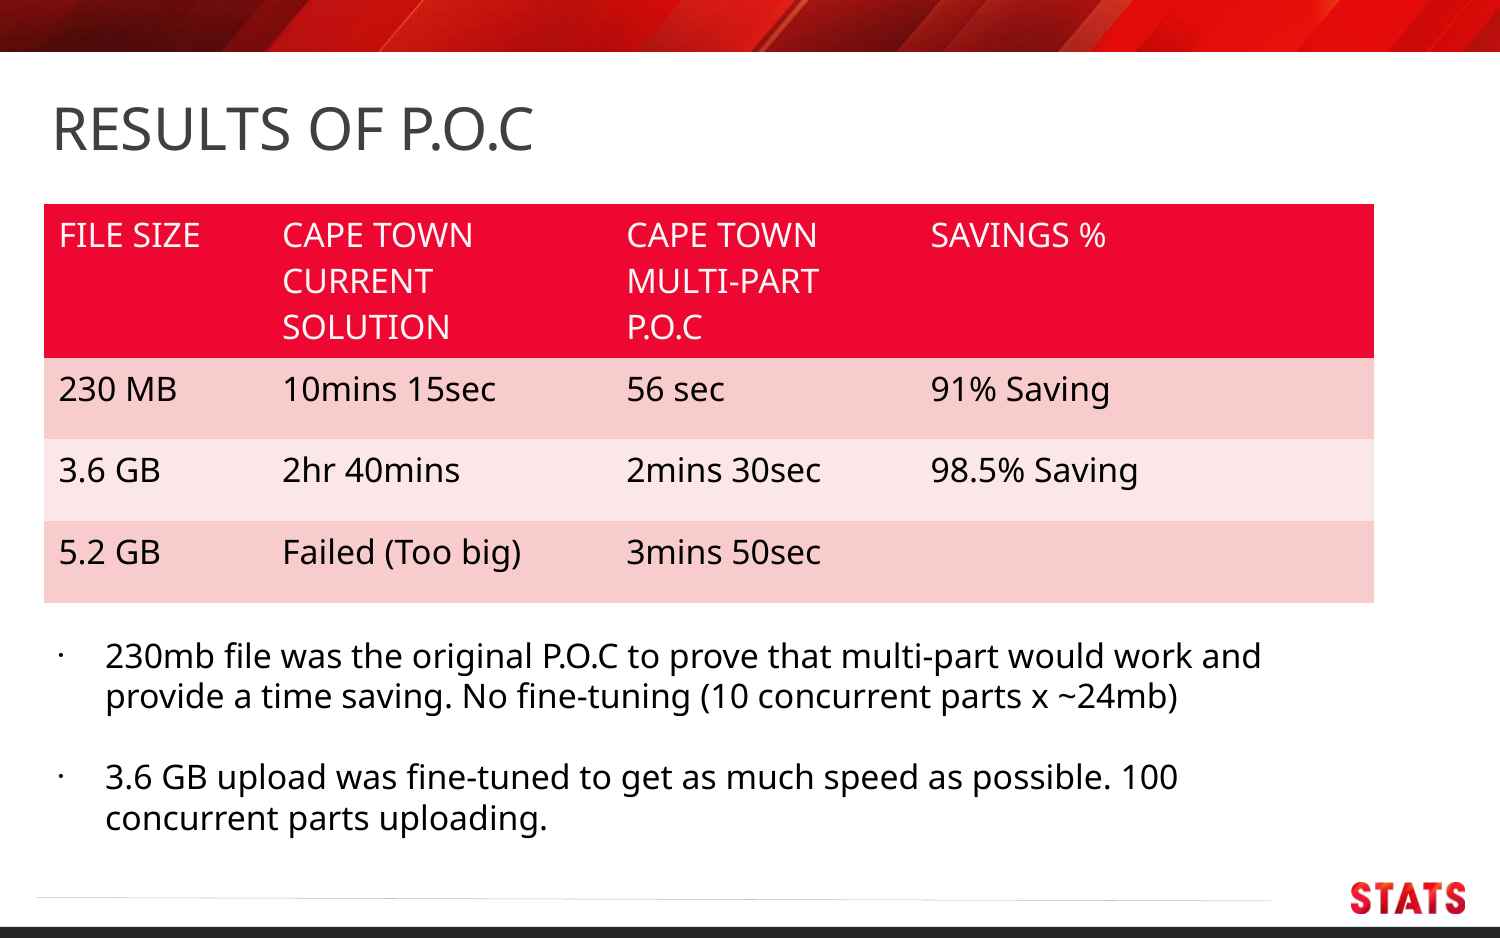

# RESULTS OF P.O.C
| FILE SIZE | CAPE TOWN CURRENT SOLUTION | CAPE TOWN MULTI-PART P.O.C | SAVINGS % |
| --- | --- | --- | --- |
| 230 MB | 10mins 15sec | 56 sec | 91% Saving |
| 3.6 GB | 2hr 40mins | 2mins 30sec | 98.5% Saving |
| 5.2 GB | Failed (Too big) | 3mins 50sec | |
230mb file was the original P.O.C to prove that multi-part would work and provide a time saving. No fine-tuning (10 concurrent parts x ~24mb)
3.6 GB upload was fine-tuned to get as much speed as possible. 100 concurrent parts uploading.